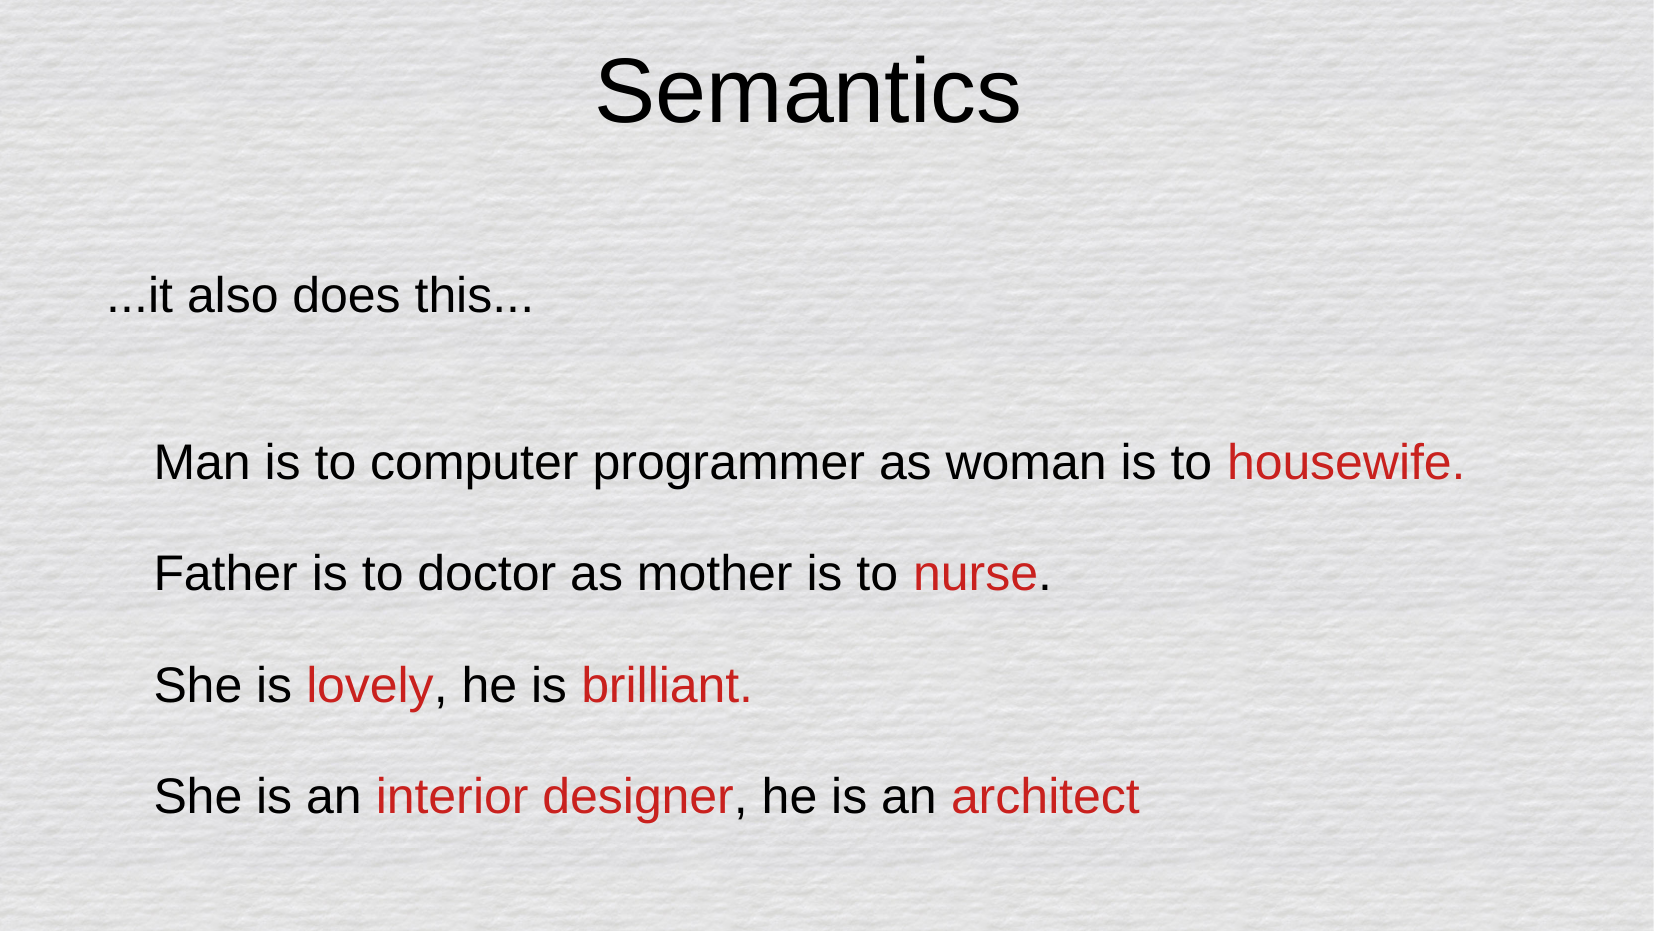

# Semantics
...it also does this...
Man is to computer programmer as woman is to housewife.
Father is to doctor as mother is to nurse.
She is lovely, he is brilliant.
She is an interior designer, he is an architect